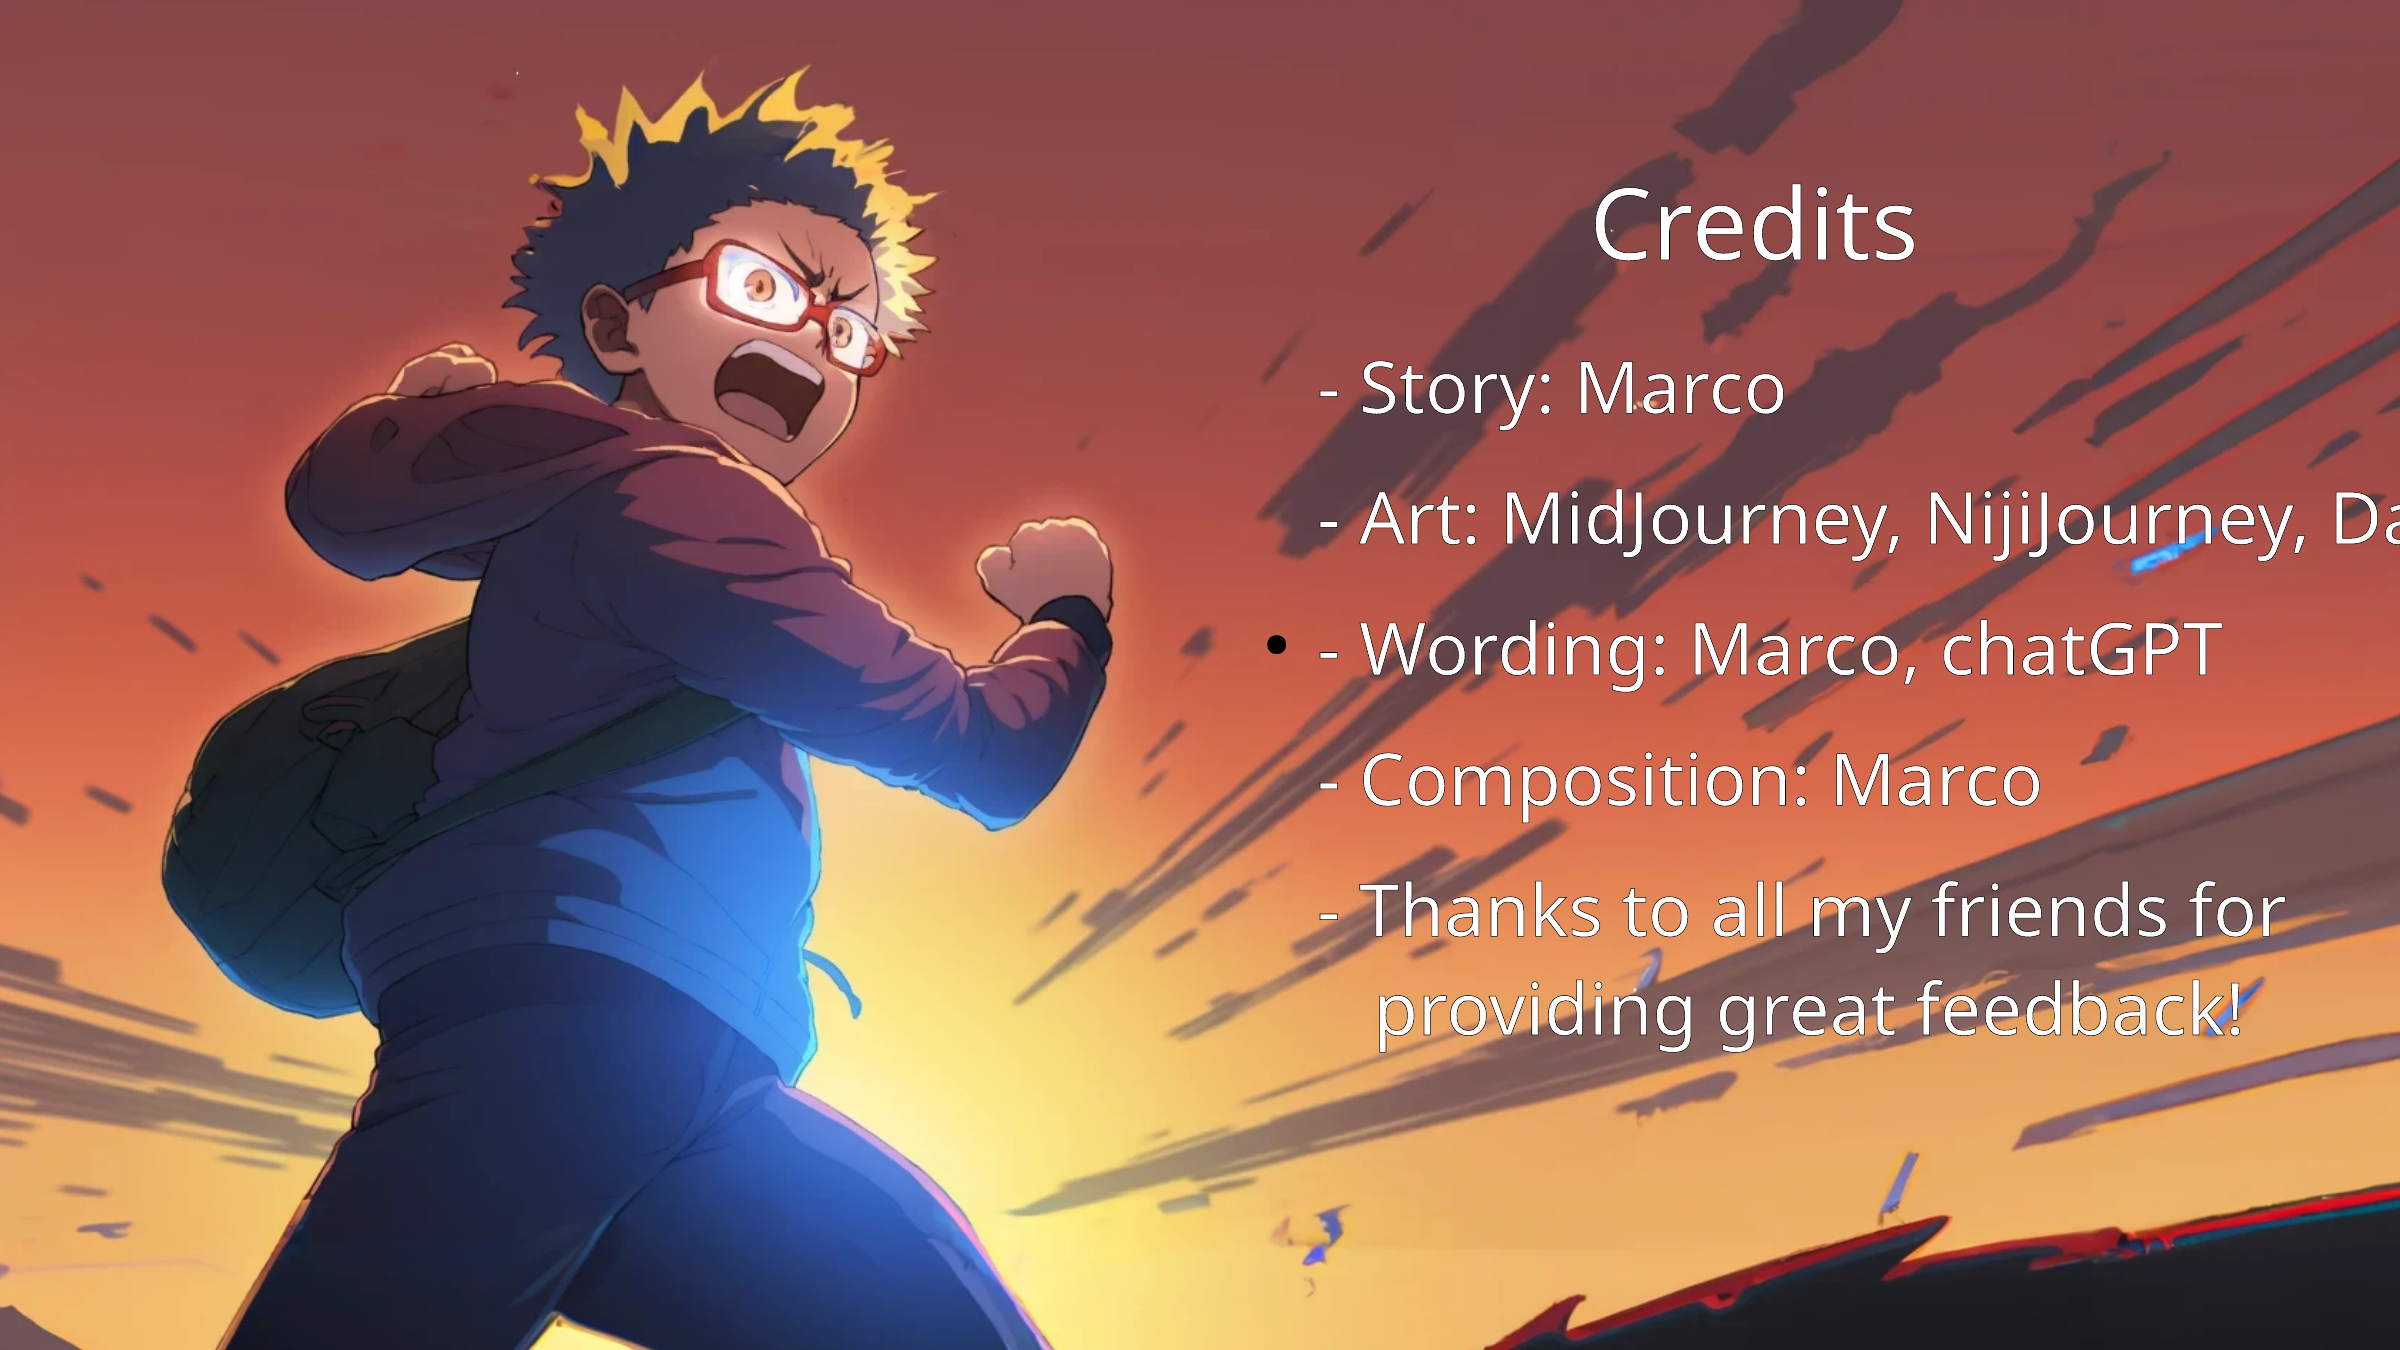

# Credits
- Story: Marco
- Art: MidJourney, NijiJourney, Dall-E
- Wording: Marco, chatGPT
- Composition: Marco
- Thanks to all my friends for
 providing great feedback!